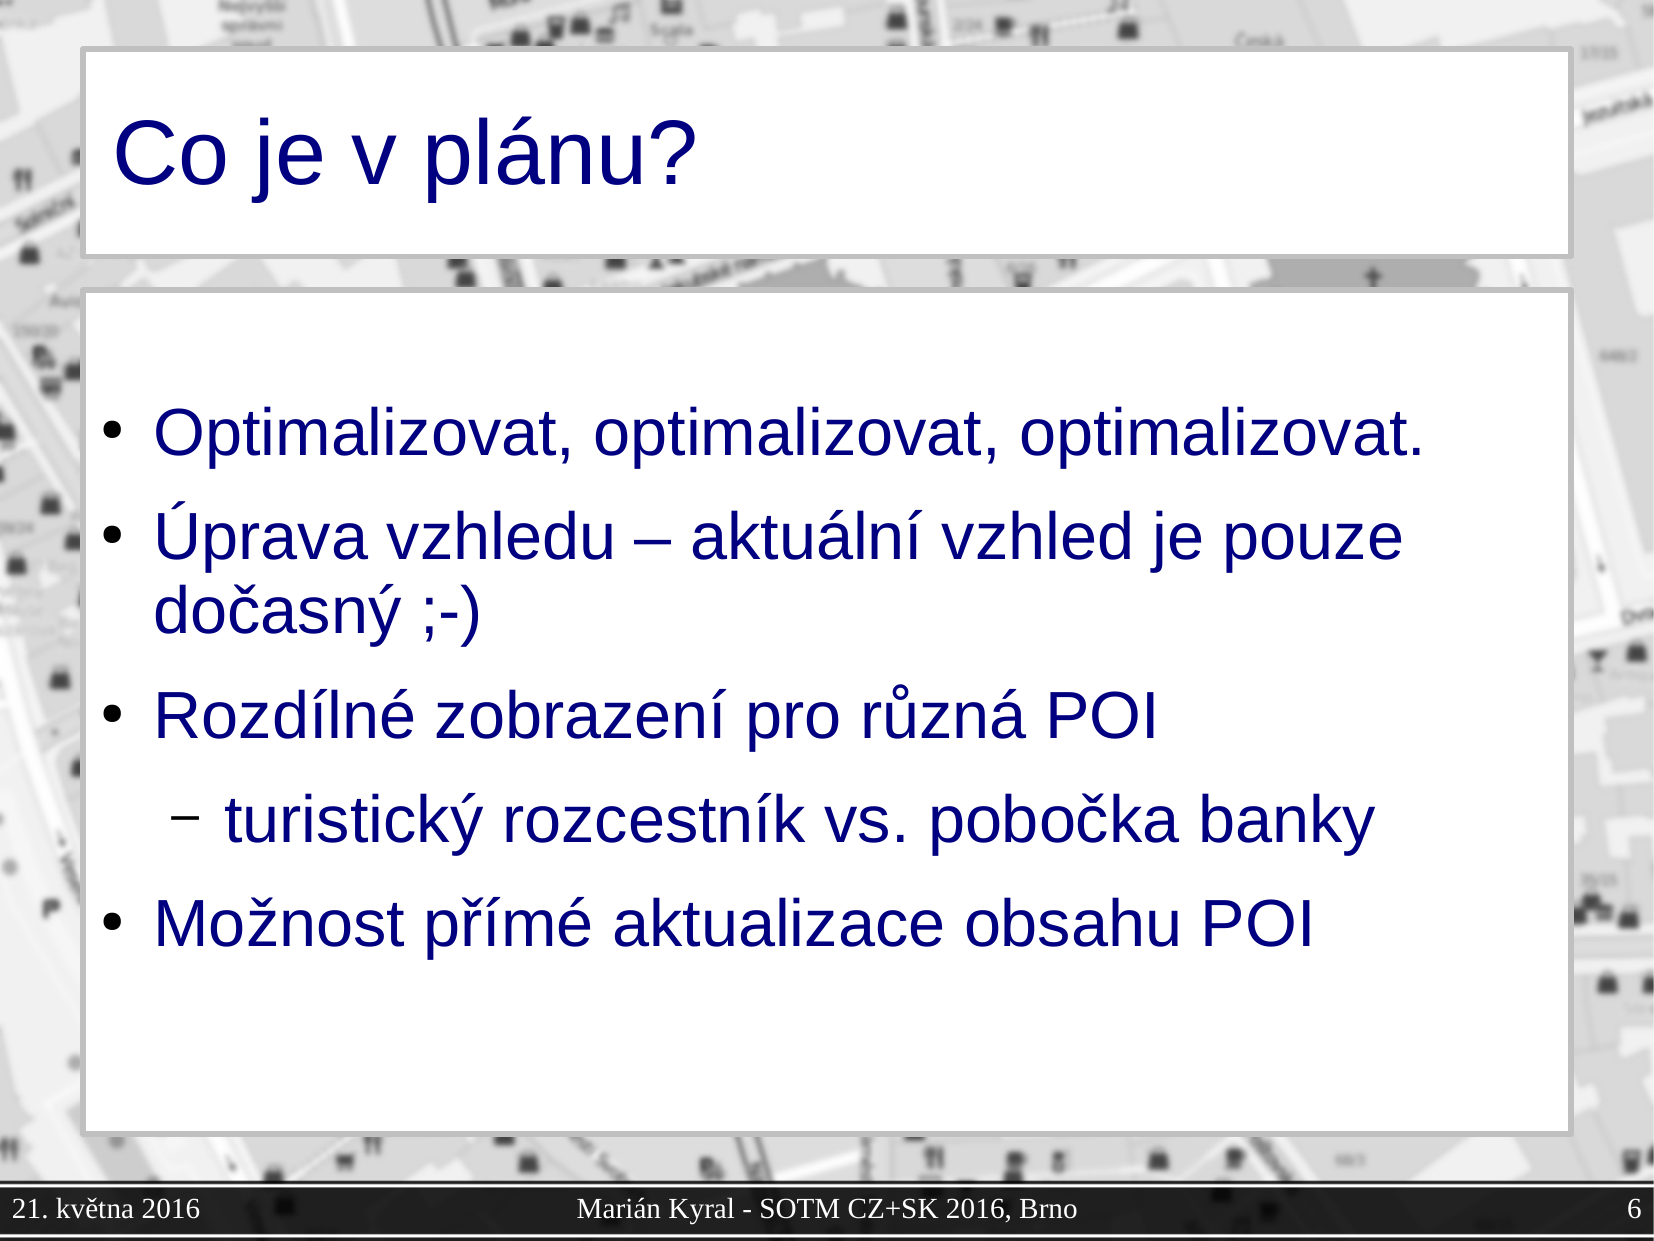

# Co je v plánu?
Optimalizovat, optimalizovat, optimalizovat.
Úprava vzhledu – aktuální vzhled je pouze dočasný ;-)
Rozdílné zobrazení pro různá POI
turistický rozcestník vs. pobočka banky
Možnost přímé aktualizace obsahu POI
21. května 2016
Marián Kyral - SOTM CZ+SK 2016, Brno
6